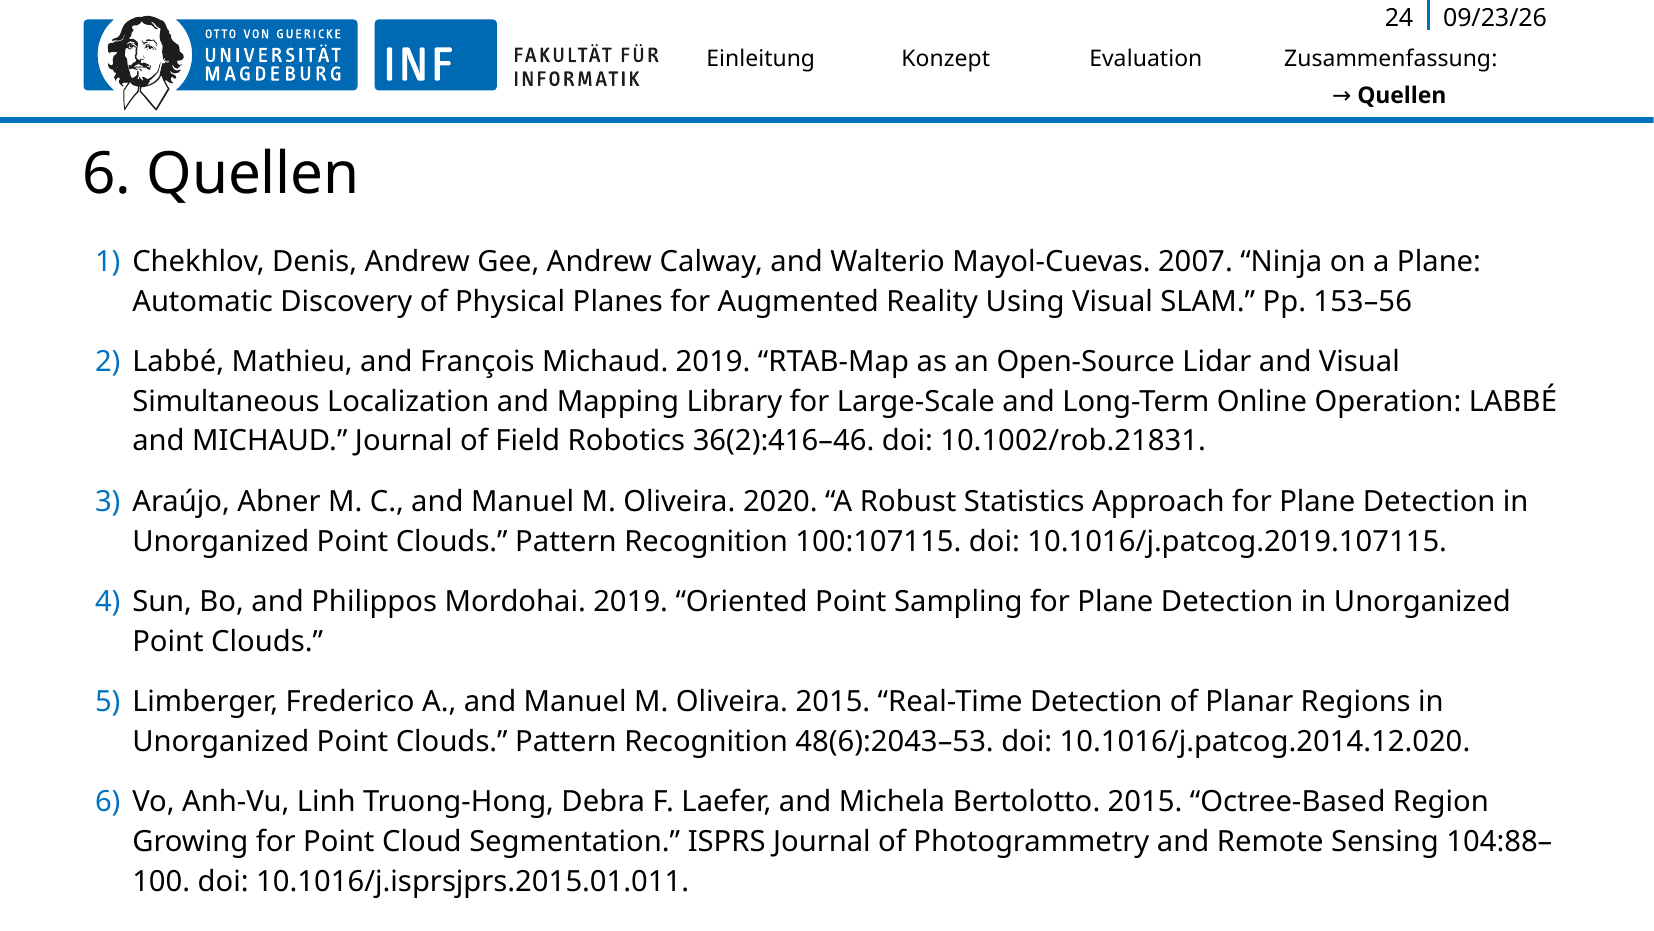

# 6. Quellen
Chekhlov, Denis, Andrew Gee, Andrew Calway, and Walterio Mayol-Cuevas. 2007. “Ninja on a Plane: Automatic Discovery of Physical Planes for Augmented Reality Using Visual SLAM.” Pp. 153–56
Labbé, Mathieu, and François Michaud. 2019. “RTAB-Map as an Open-Source Lidar and Visual Simultaneous Localization and Mapping Library for Large-Scale and Long-Term Online Operation: LABBÉ and MICHAUD.” Journal of Field Robotics 36(2):416–46. doi: 10.1002/rob.21831.
Araújo, Abner M. C., and Manuel M. Oliveira. 2020. “A Robust Statistics Approach for Plane Detection in Unorganized Point Clouds.” Pattern Recognition 100:107115. doi: 10.1016/j.patcog.2019.107115.
Sun, Bo, and Philippos Mordohai. 2019. “Oriented Point Sampling for Plane Detection in Unorganized Point Clouds.”
Limberger, Frederico A., and Manuel M. Oliveira. 2015. “Real-Time Detection of Planar Regions in Unorganized Point Clouds.” Pattern Recognition 48(6):2043–53. doi: 10.1016/j.patcog.2014.12.020.
Vo, Anh-Vu, Linh Truong-Hong, Debra F. Laefer, and Michela Bertolotto. 2015. “Octree-Based Region Growing for Point Cloud Segmentation.” ISPRS Journal of Photogrammetry and Remote Sensing 104:88–100. doi: 10.1016/j.isprsjprs.2015.01.011.